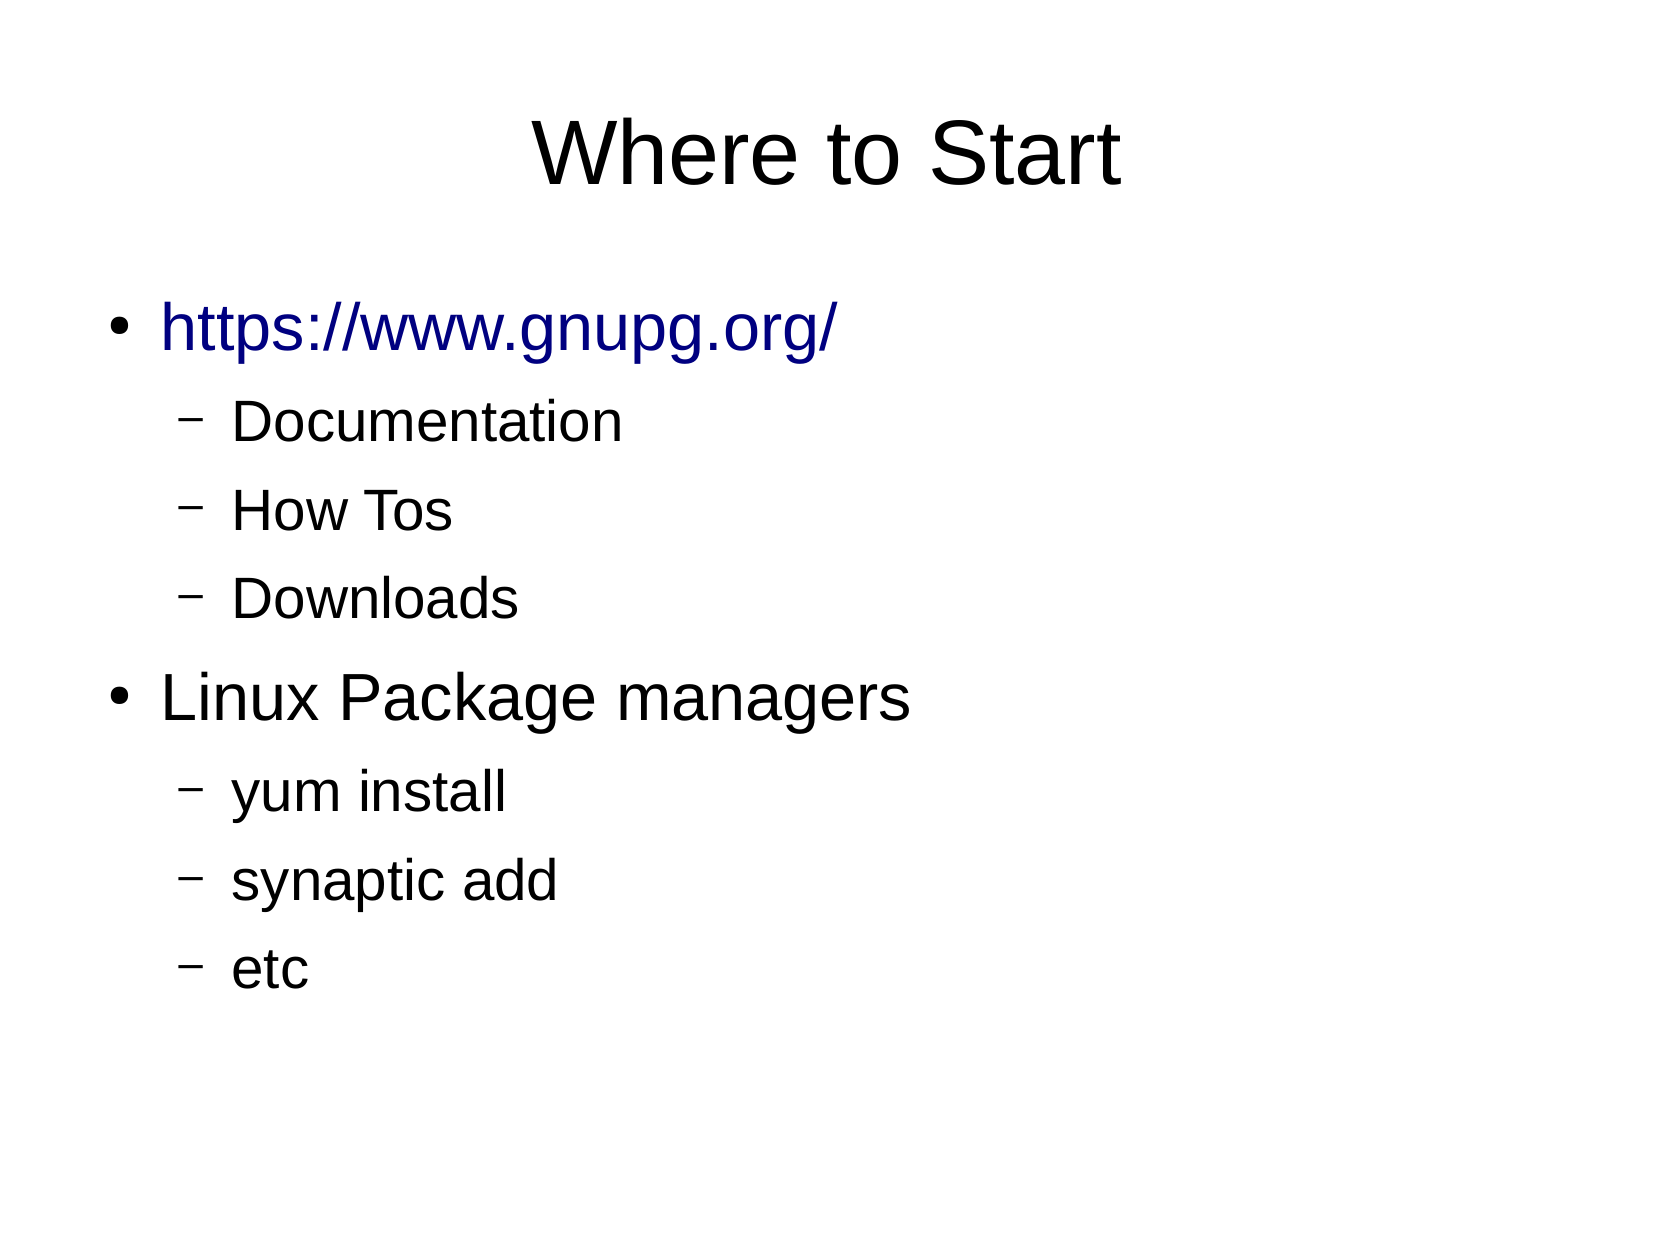

# Where to Start
https://www.gnupg.org/
Documentation
How Tos
Downloads
Linux Package managers
yum install
synaptic add
etc